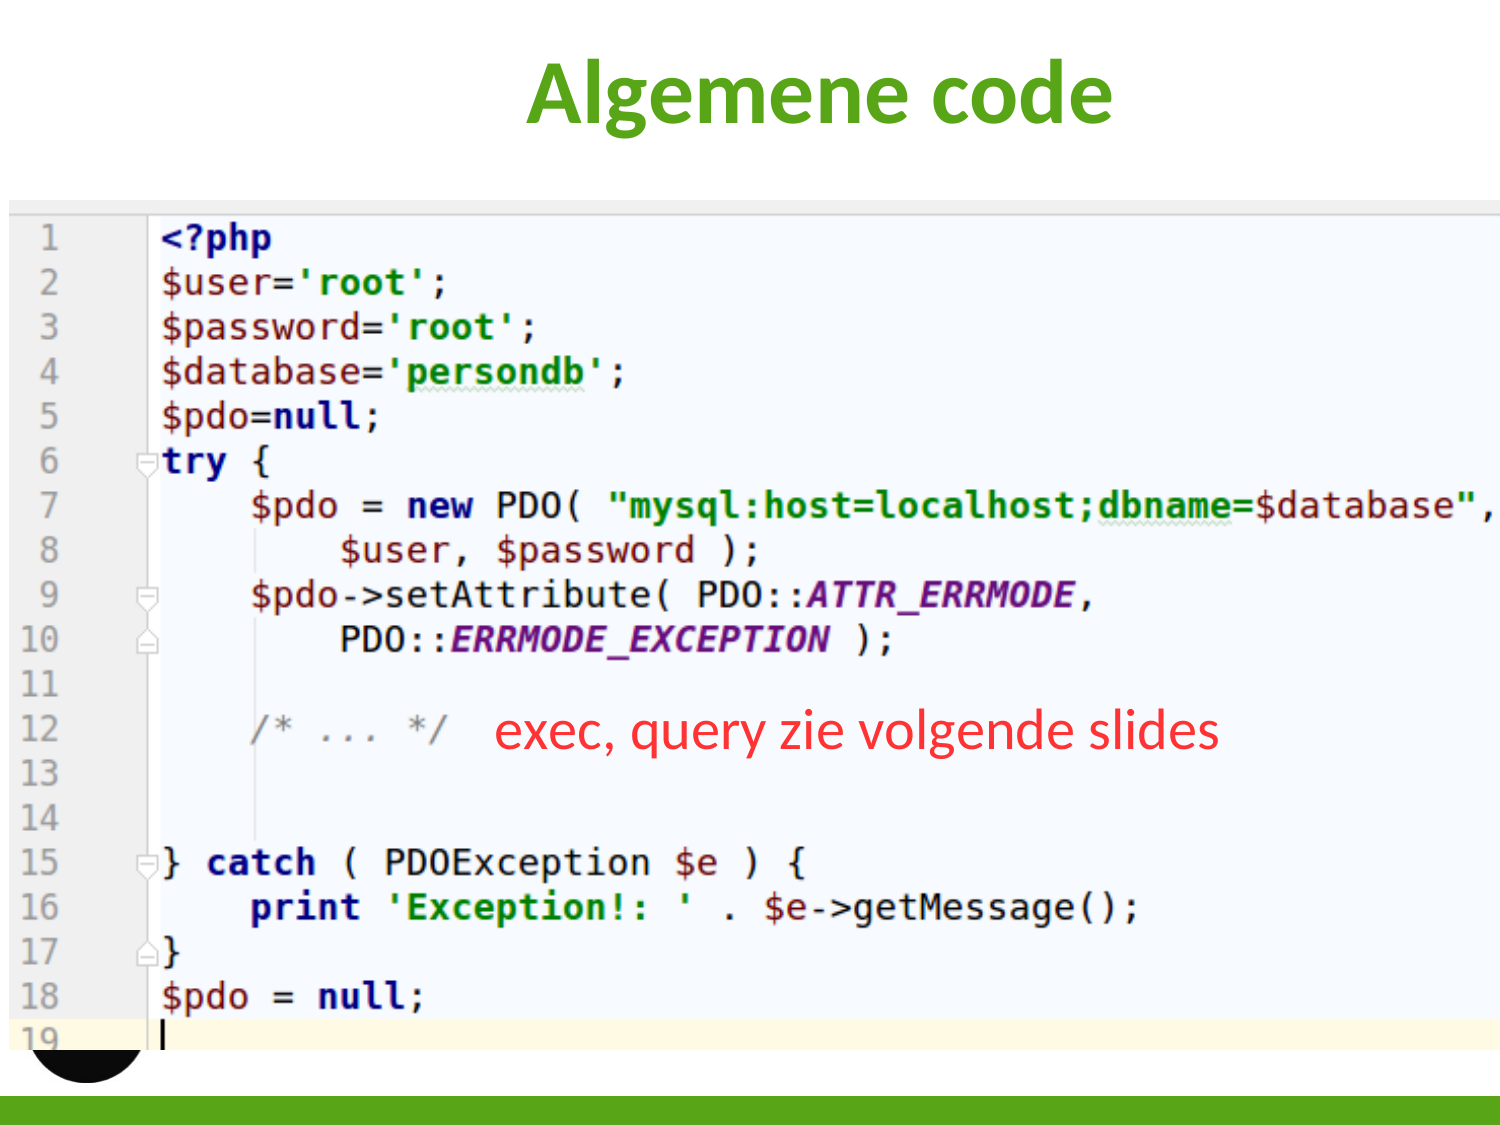

Algemene code
exec, query zie volgende slides